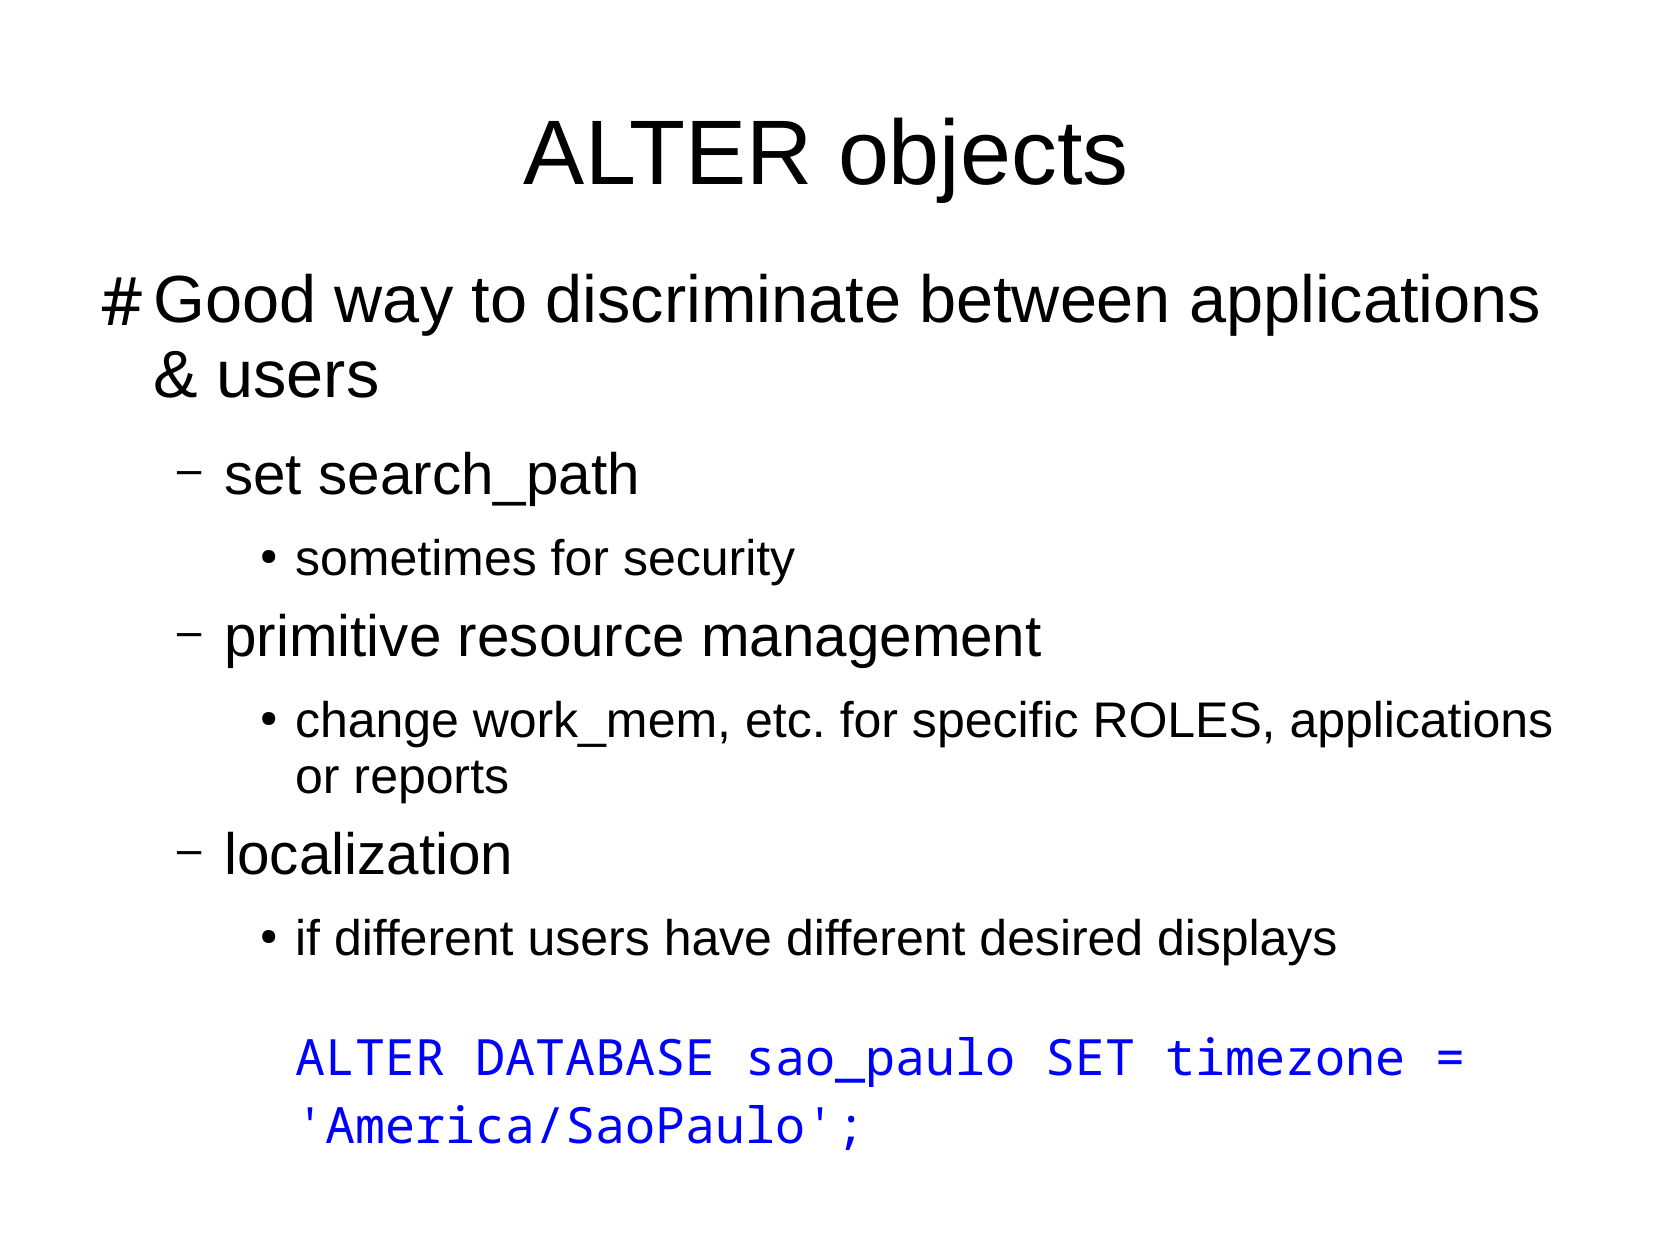

# ALTER objects
Good way to discriminate between applications & users
set search_path
sometimes for security
primitive resource management
change work_mem, etc. for specific ROLES, applications or reports
localization
if different users have different desired displays
ALTER DATABASE sao_paulo SET timezone = 'America/SaoPaulo';